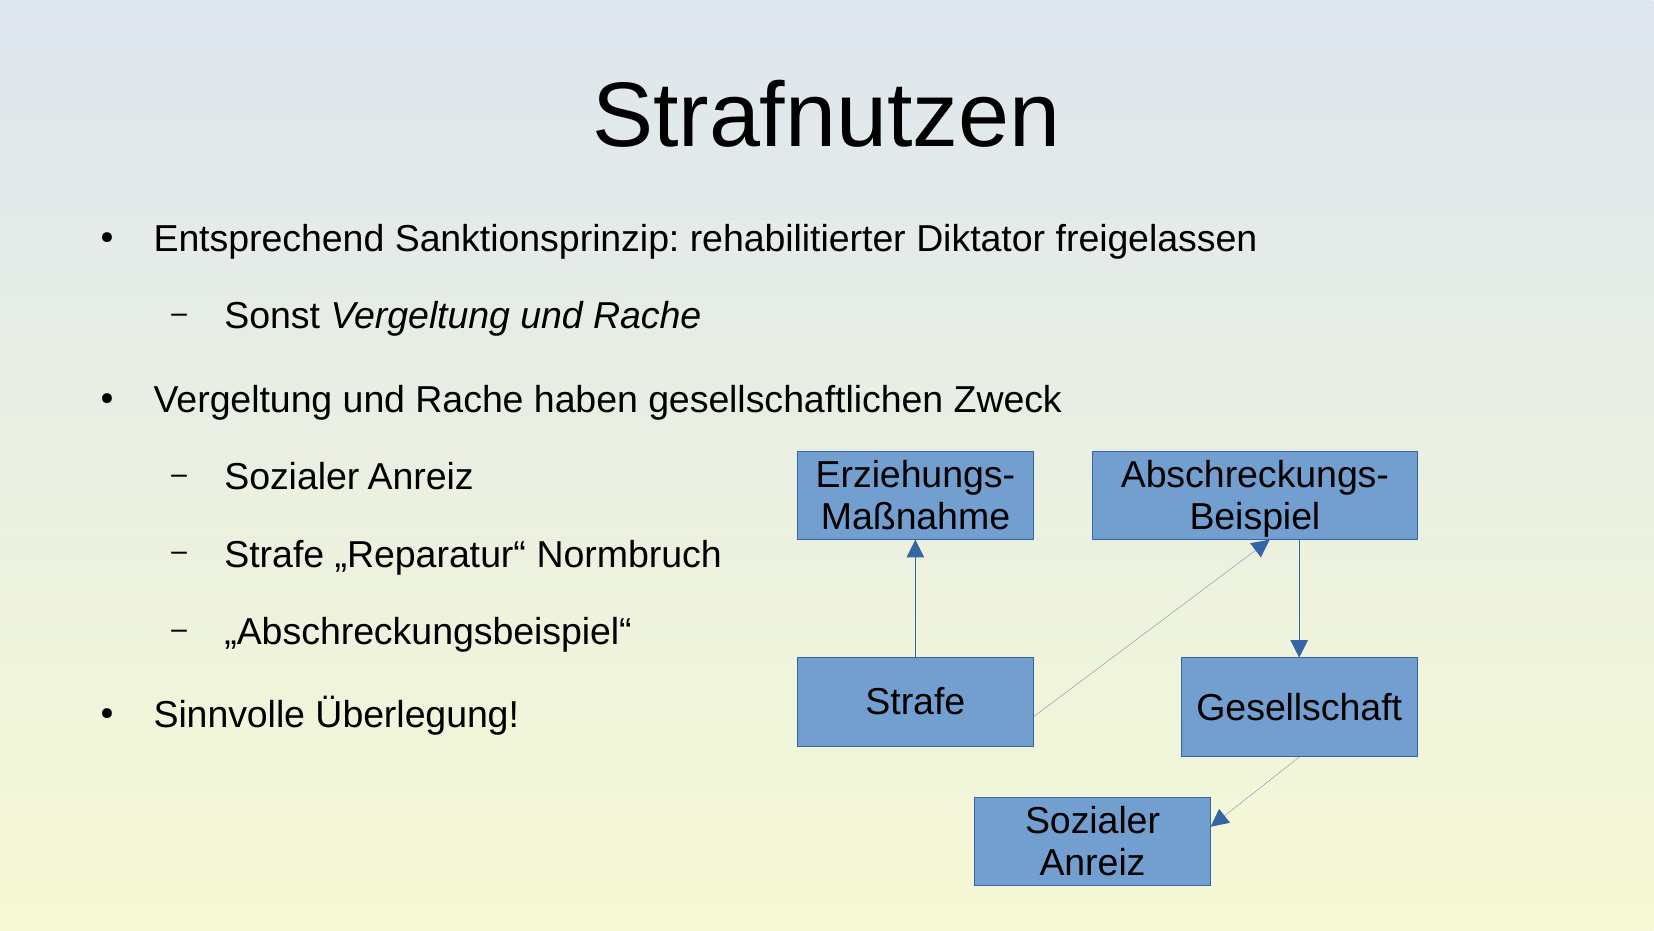

# Strafnutzen
Entsprechend Sanktionsprinzip: rehabilitierter Diktator freigelassen
Sonst Vergeltung und Rache
Vergeltung und Rache haben gesellschaftlichen Zweck
Sozialer Anreiz
Strafe „Reparatur“ Normbruch
„Abschreckungsbeispiel“
Sinnvolle Überlegung!
Erziehungs-Maßnahme
Abschreckungs-Beispiel
Strafe
Gesellschaft
Sozialer Anreiz